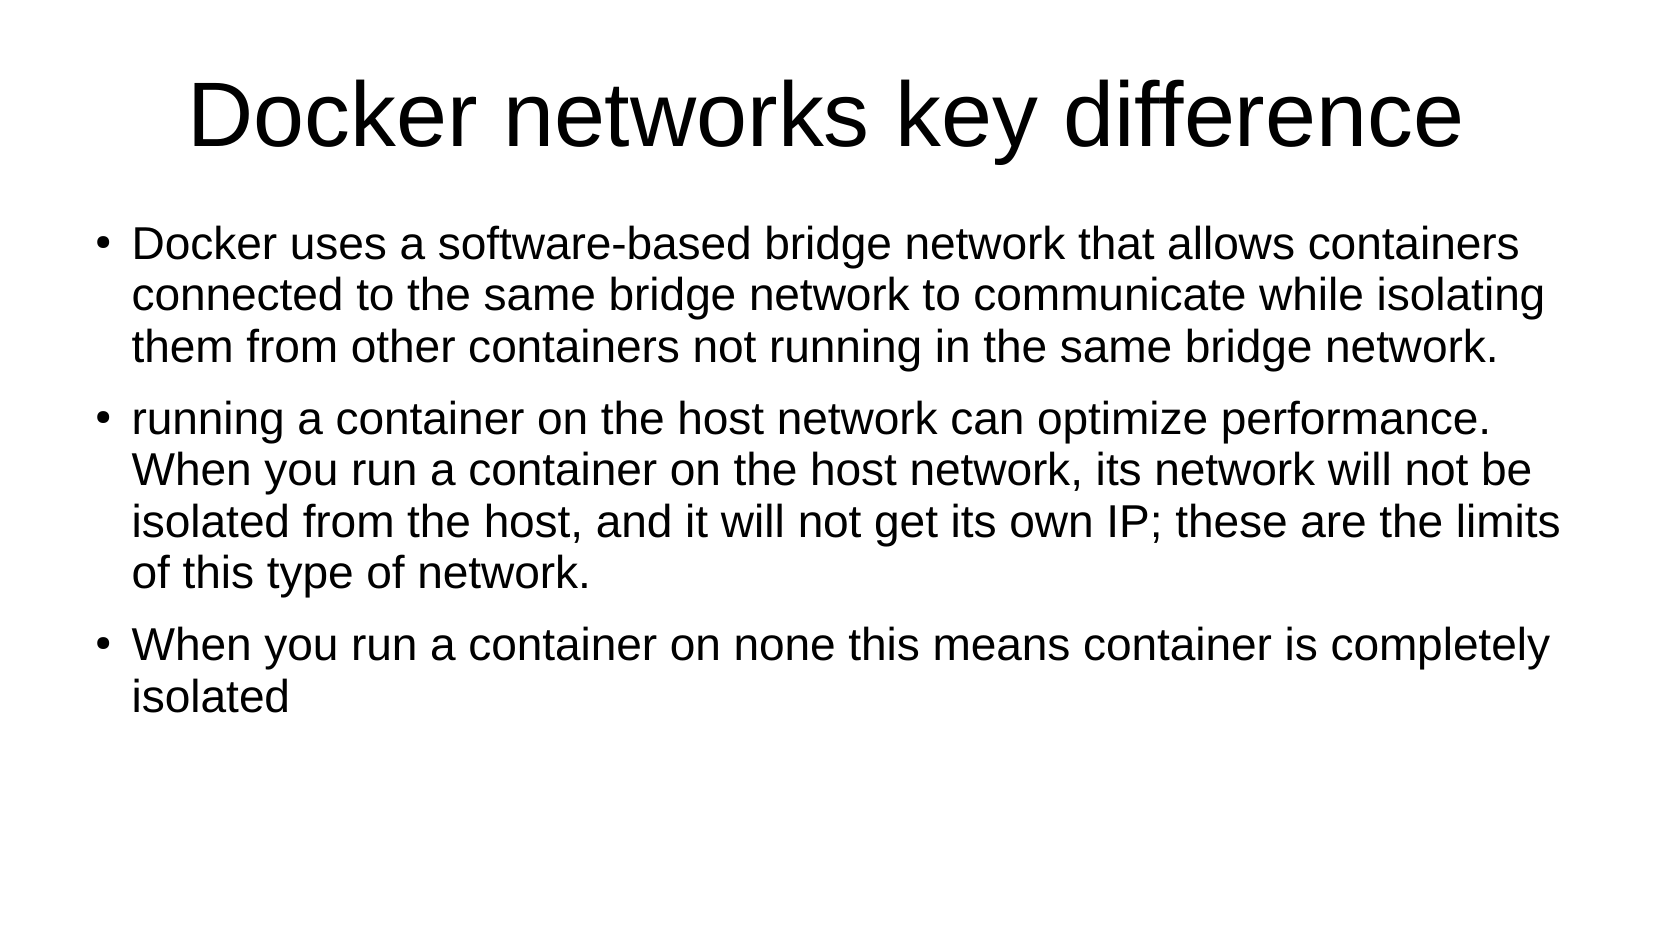

# Docker networks key difference
Docker uses a software-based bridge network that allows containers connected to the same bridge network to communicate while isolating them from other containers not running in the same bridge network.
running a container on the host network can optimize performance. When you run a container on the host network, its network will not be isolated from the host, and it will not get its own IP; these are the limits of this type of network.
When you run a container on none this means container is completely isolated